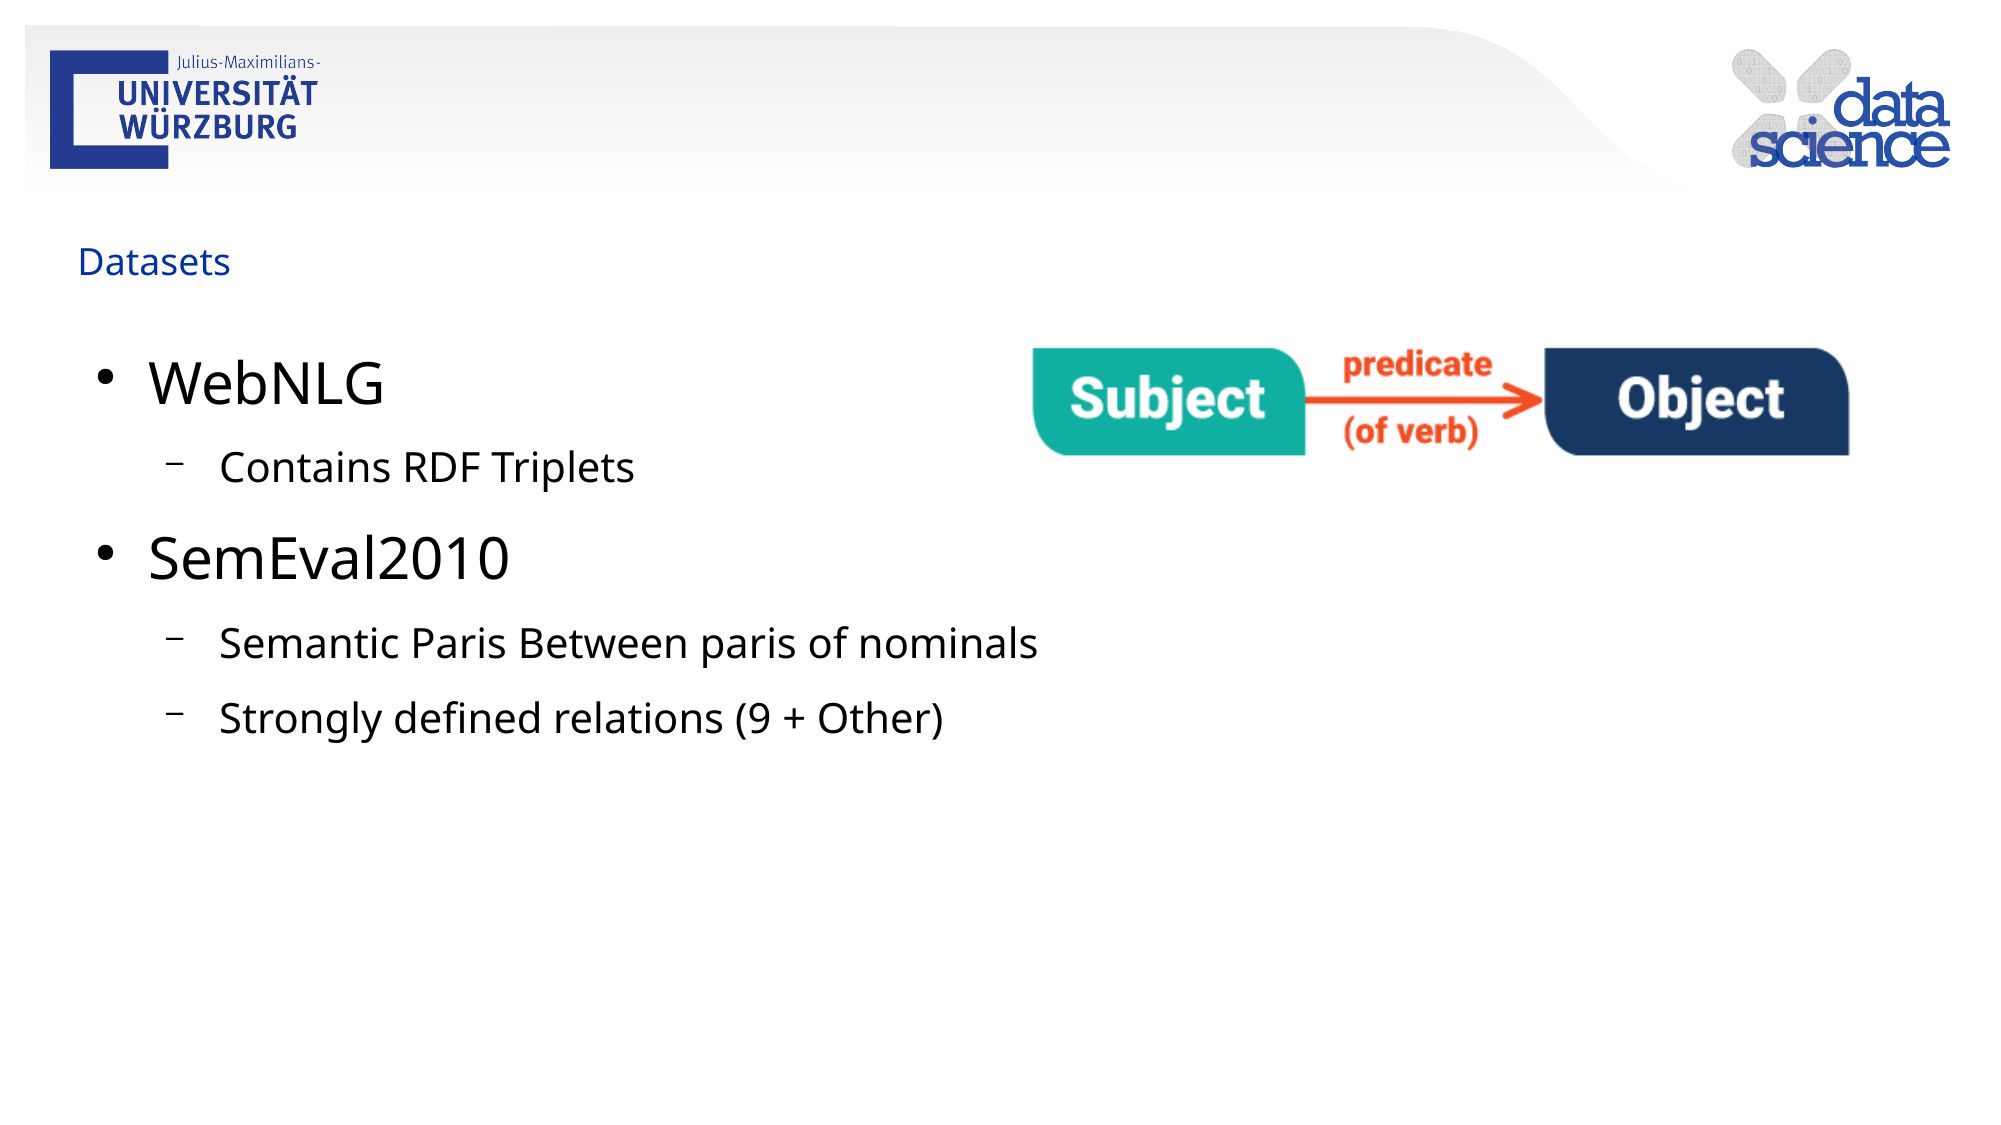

# Datasets
WebNLG
Contains RDF Triplets
SemEval2010
Semantic Paris Between paris of nominals
Strongly defined relations (9 + Other)